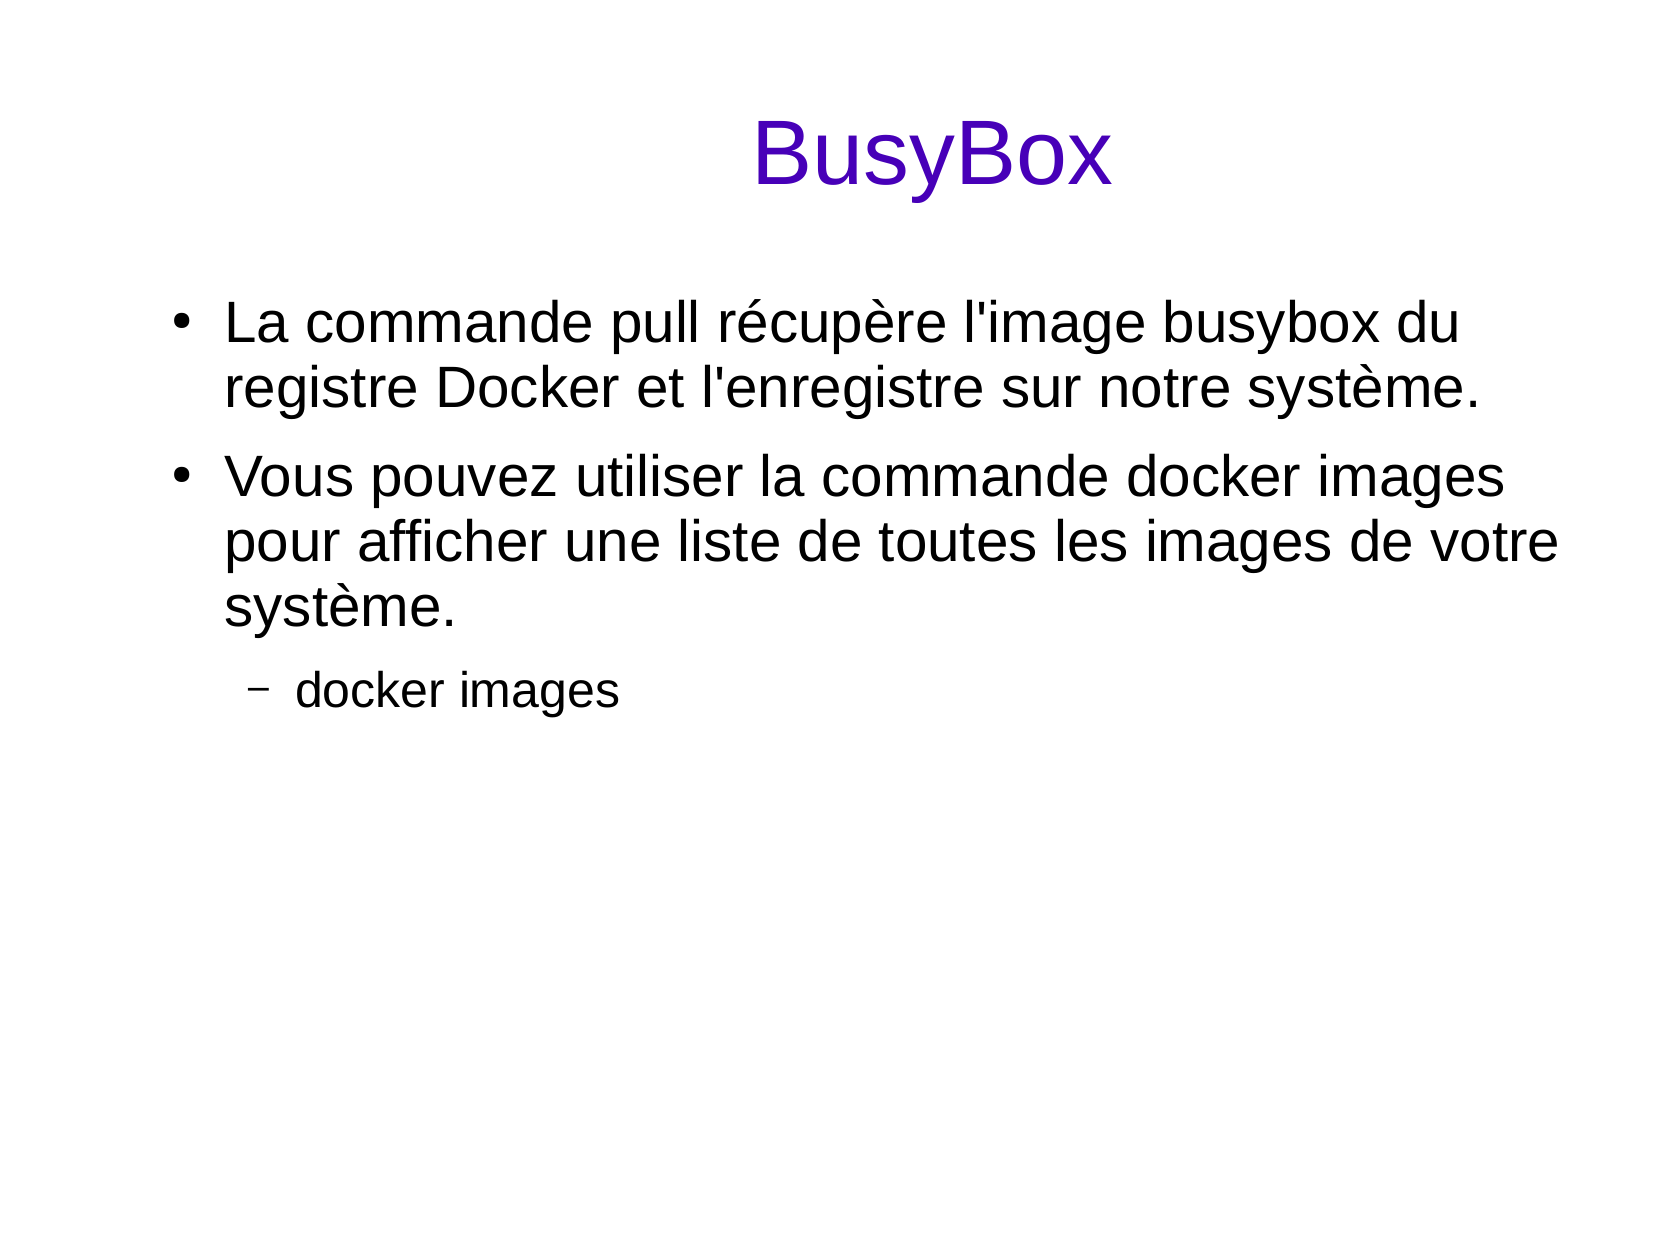

# BusyBox
La commande pull récupère l'image busybox du registre Docker et l'enregistre sur notre système.
Vous pouvez utiliser la commande docker images pour afficher une liste de toutes les images de votre système.
docker images